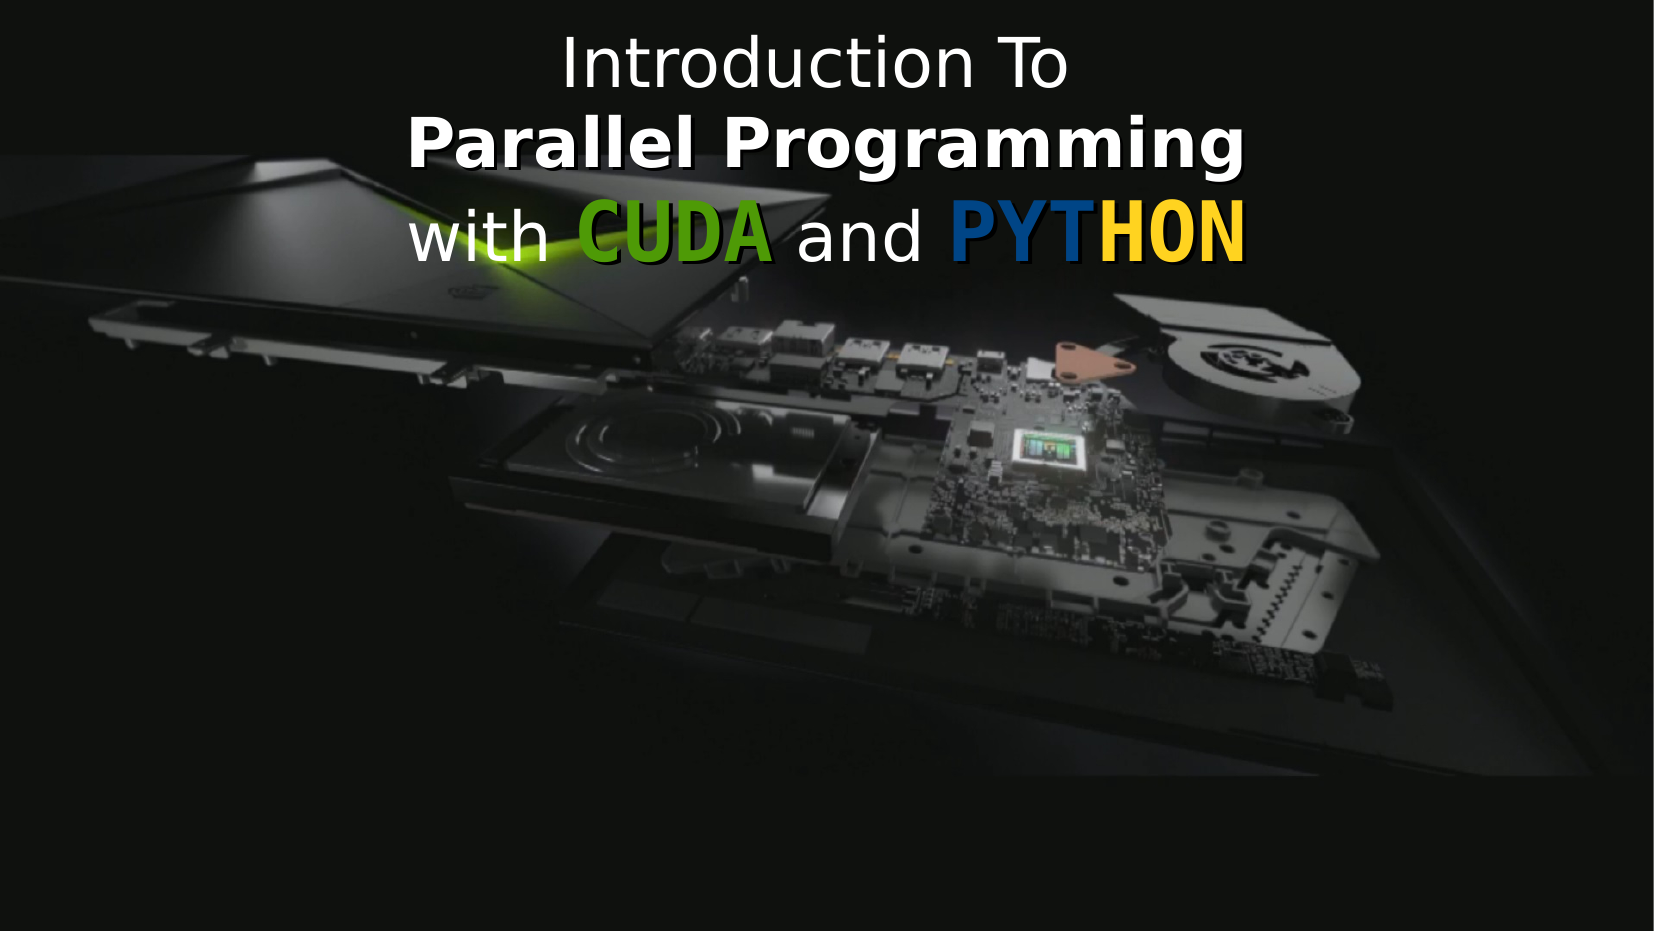

# Introduction To Parallel Programming with CUDA and PYTHON